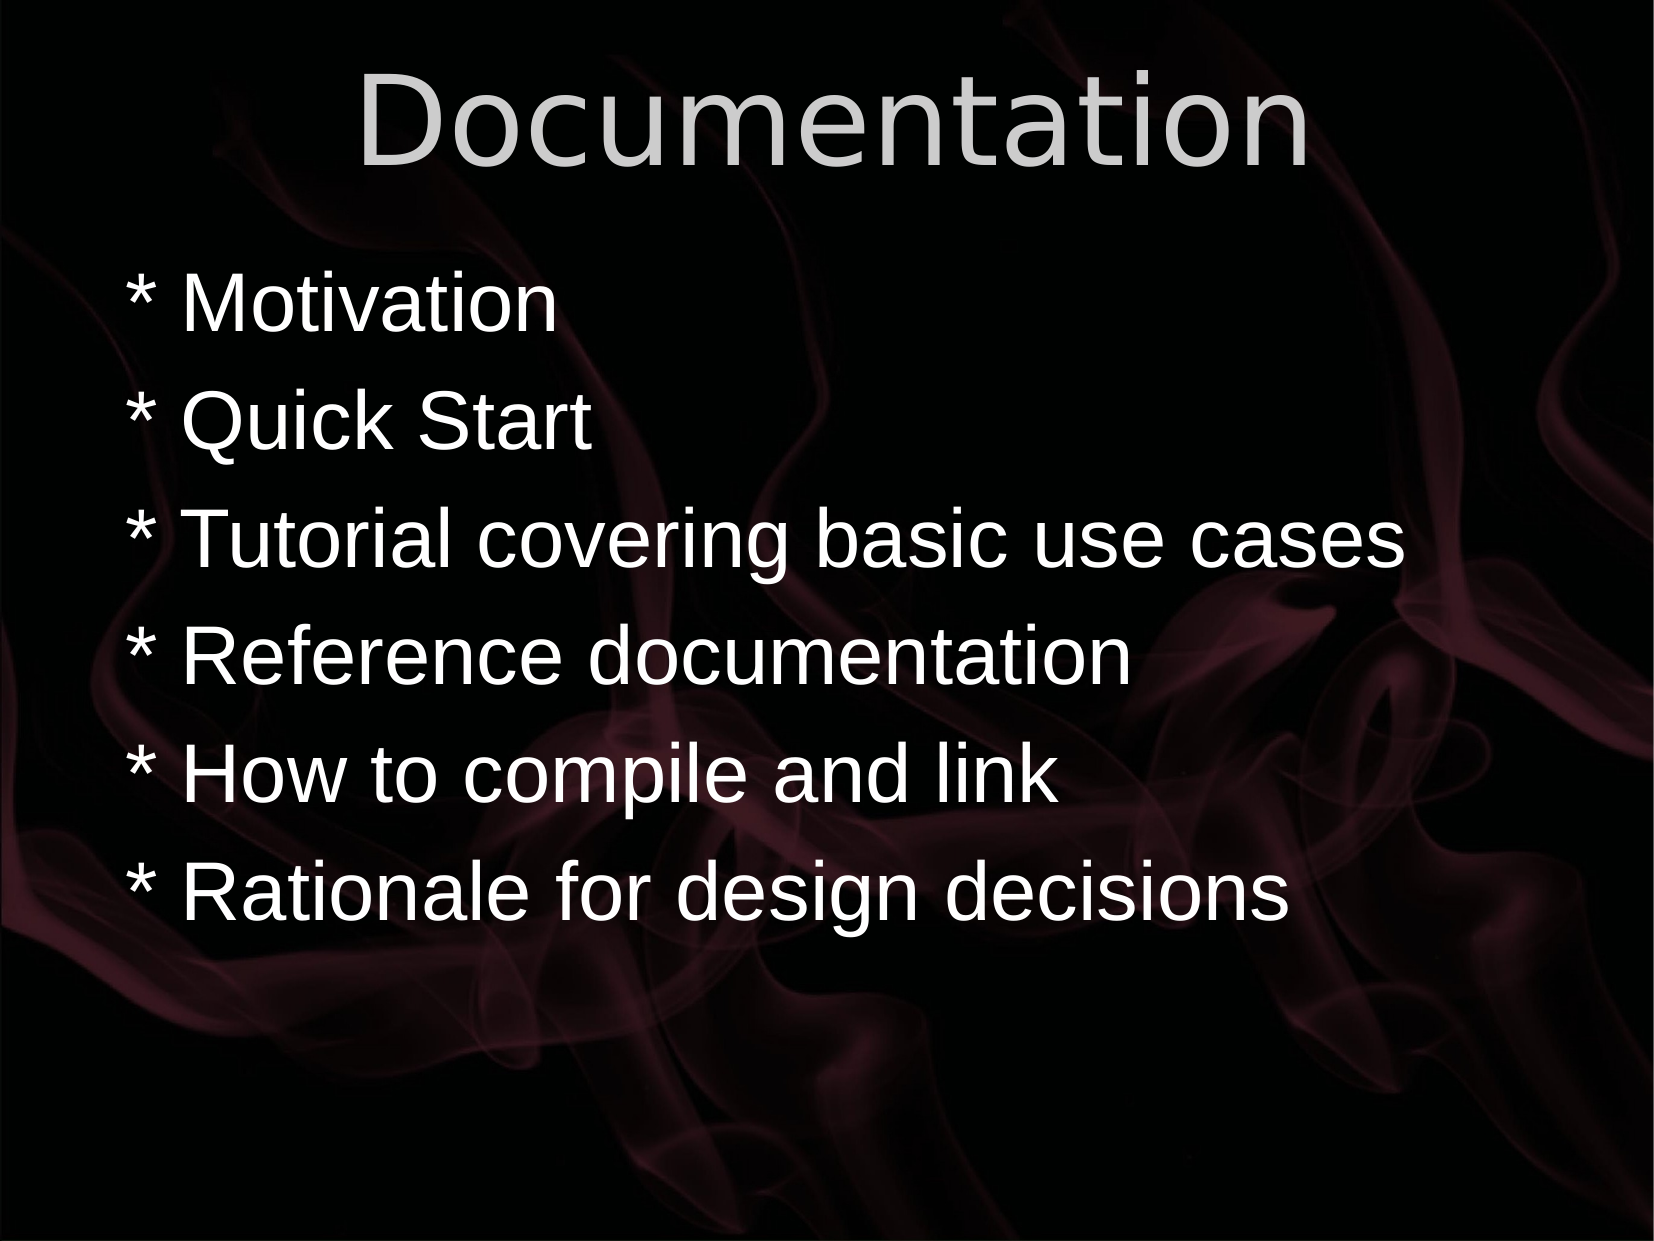

# Documentation
* Motivation
* Quick Start
* Tutorial covering basic use cases
* Reference documentation
* How to compile and link
* Rationale for design decisions